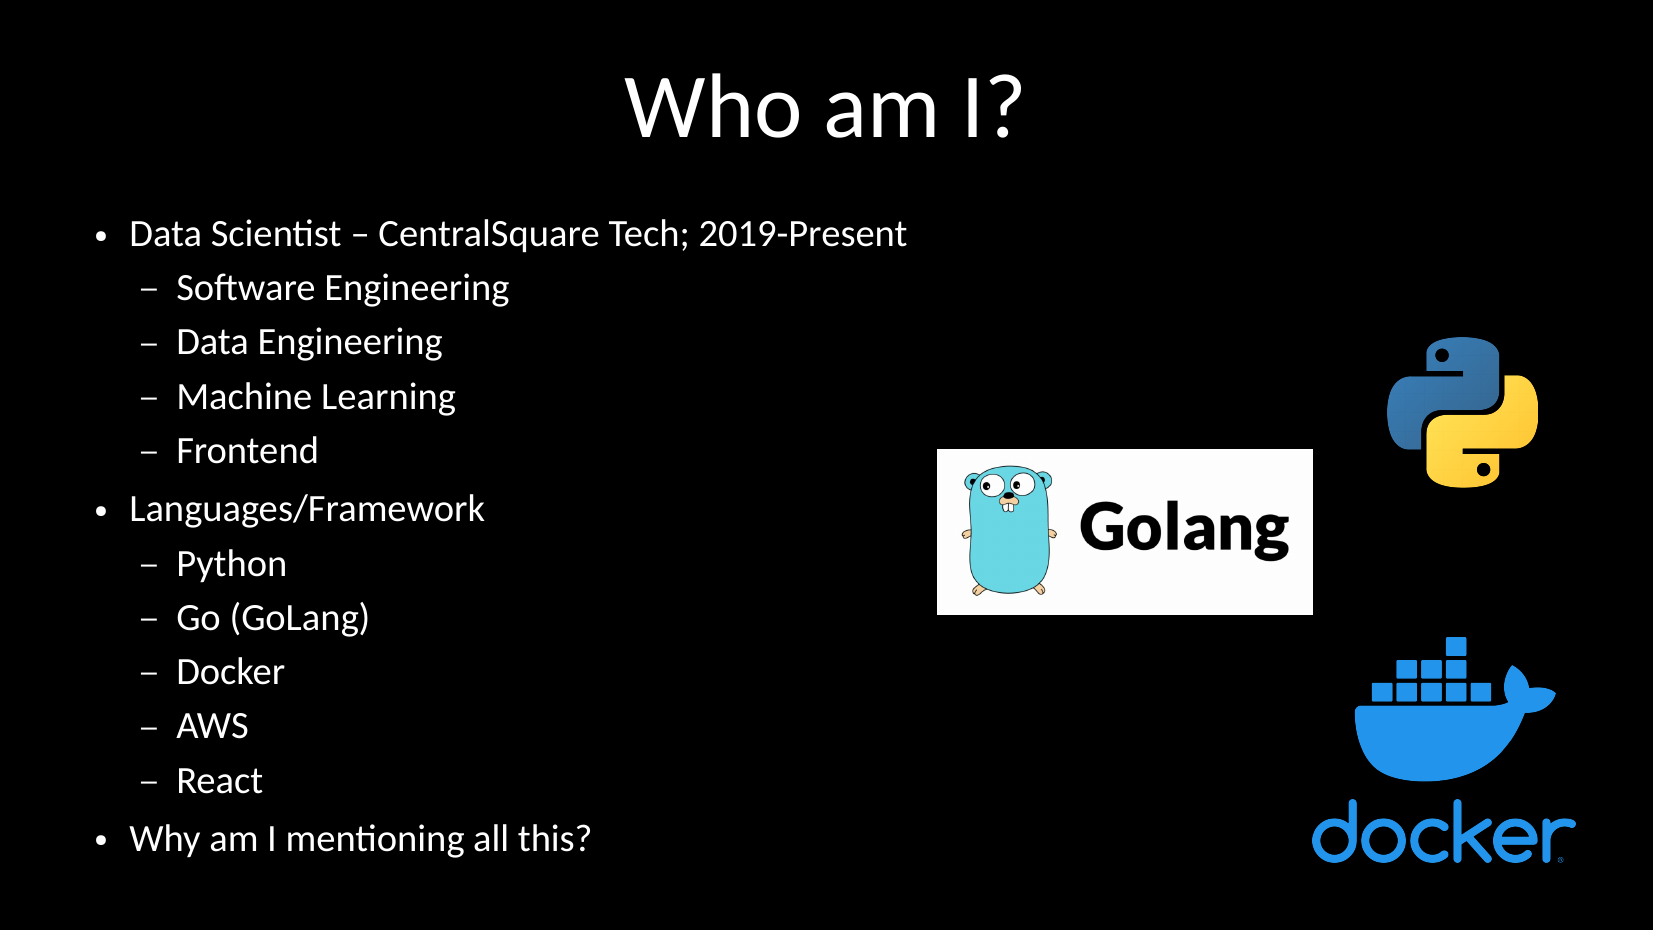

# Who am I?
Data Scientist – CentralSquare Tech; 2019-Present
Software Engineering
Data Engineering
Machine Learning
Frontend
Languages/Framework
Python
Go (GoLang)
Docker
AWS
React
Why am I mentioning all this?